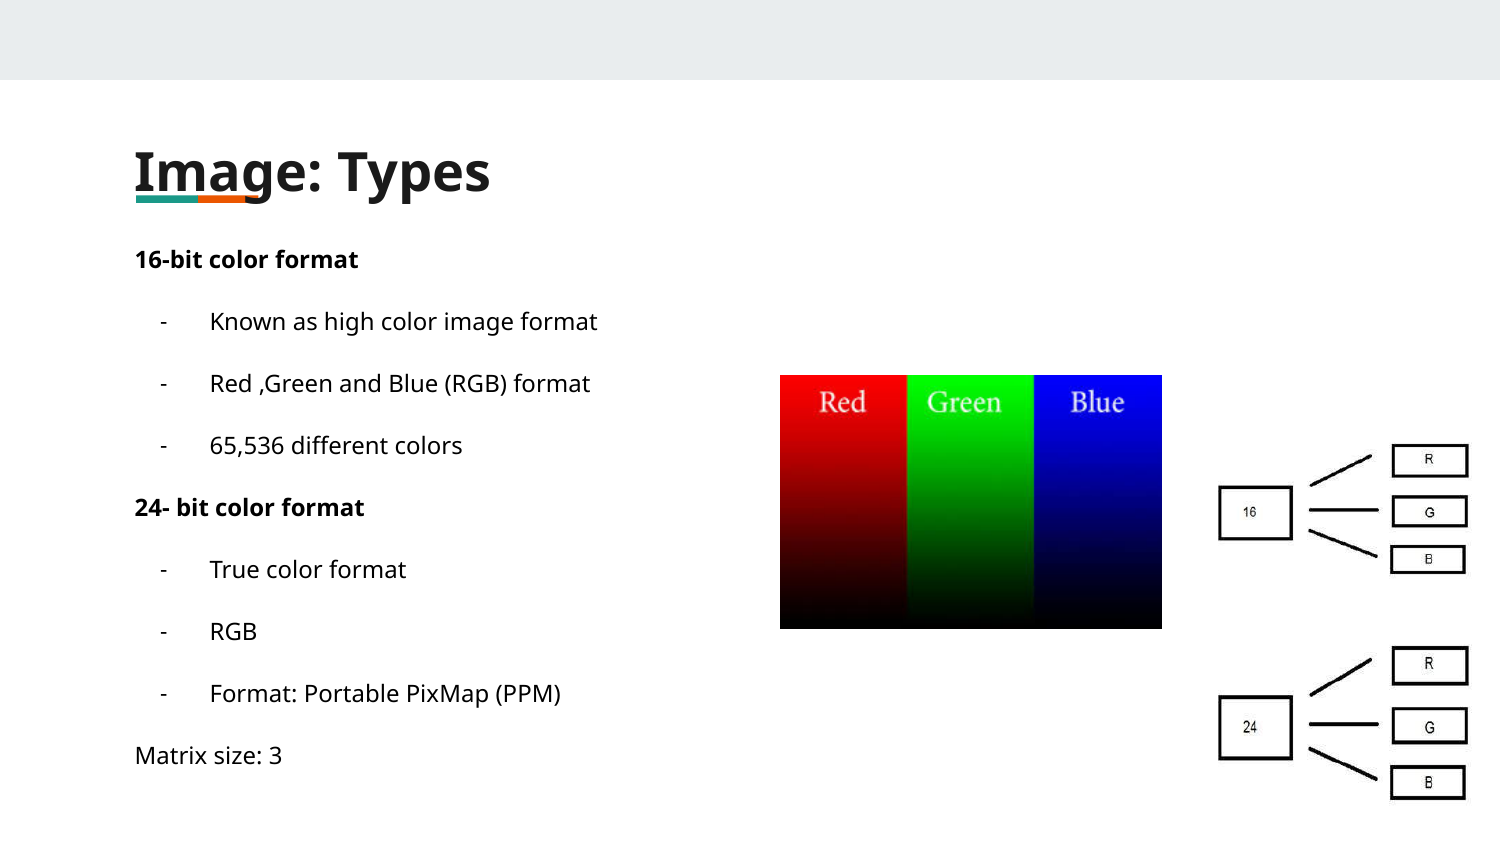

# Image: Types
16-bit color format
Known as high color image format
Red ,Green and Blue (RGB) format
65,536 different colors
24- bit color format
True color format
RGB
Format: Portable PixMap (PPM)
Matrix size: 3